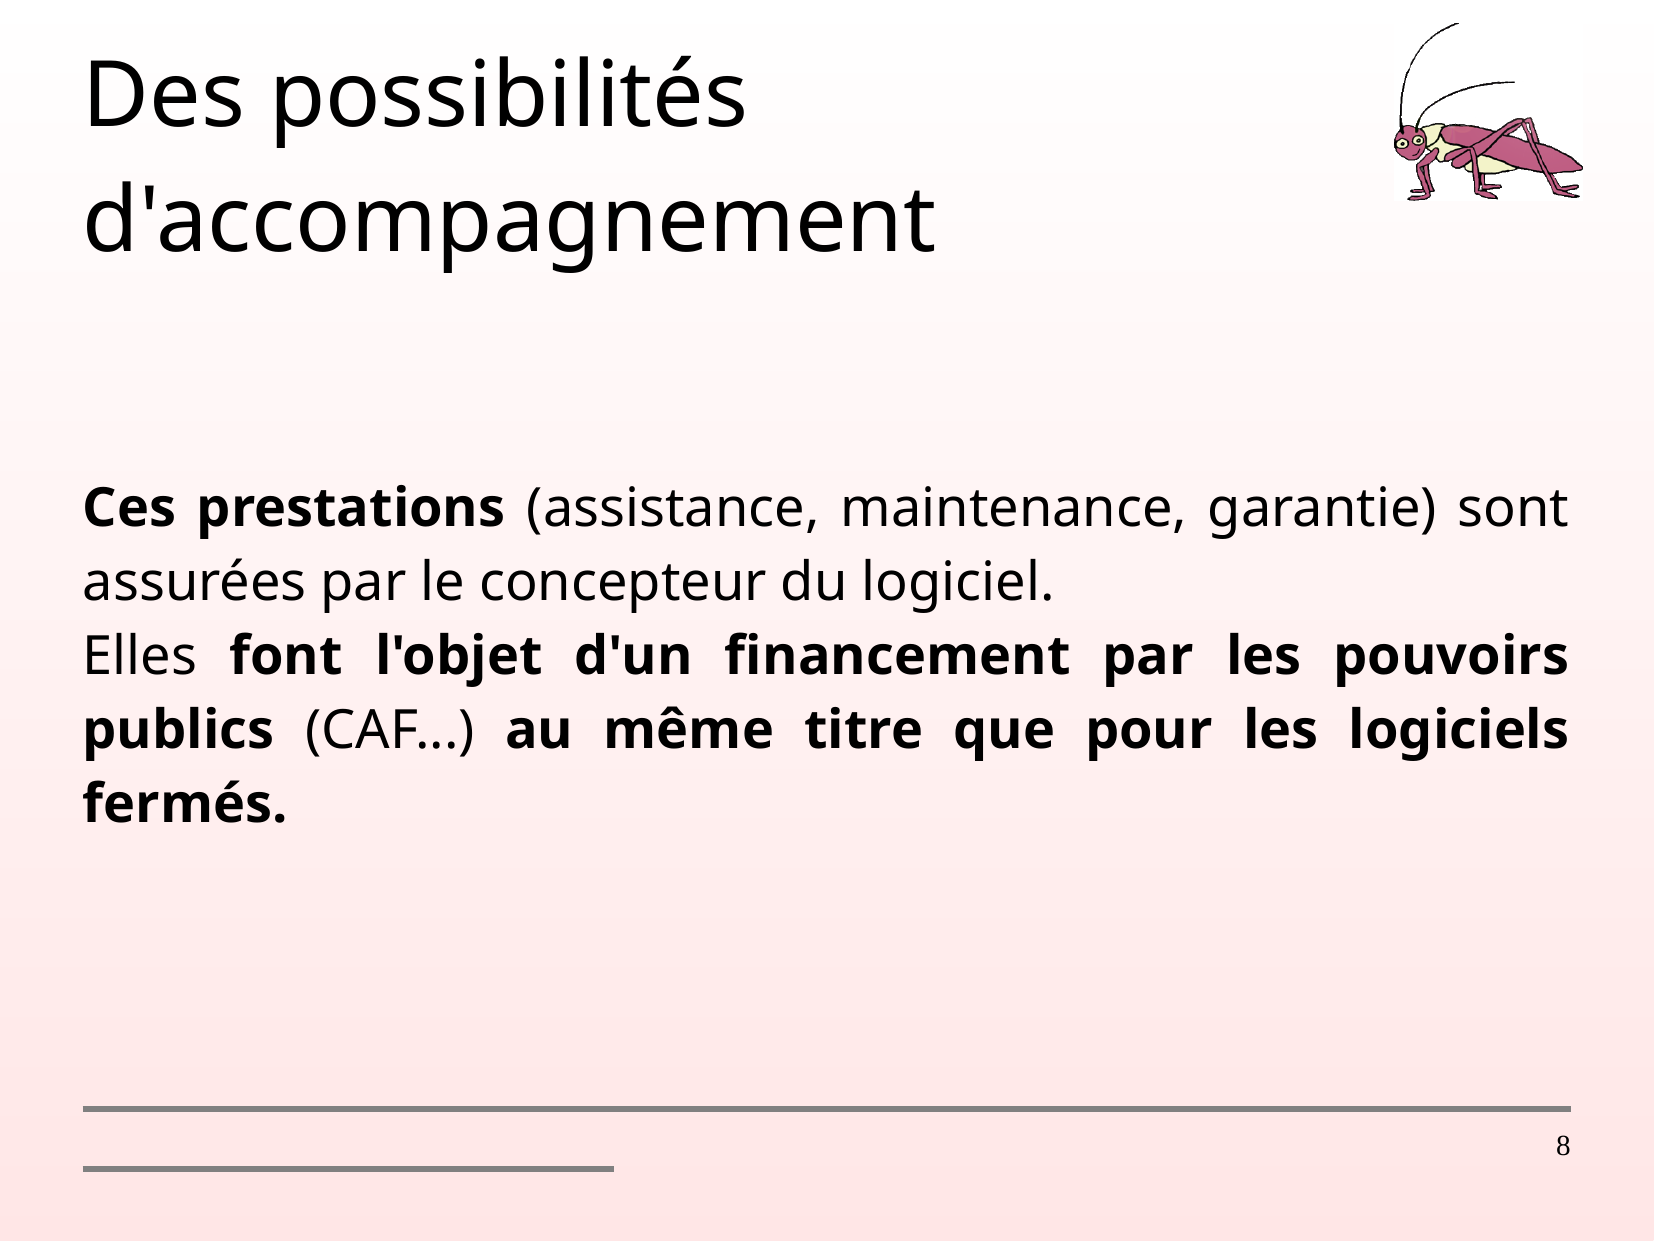

# Des possibilités d'accompagnement
Ces prestations (assistance, maintenance, garantie) sont assurées par le concepteur du logiciel.
Elles font l'objet d'un financement par les pouvoirs publics (CAF...) au même titre que pour les logiciels fermés.
8